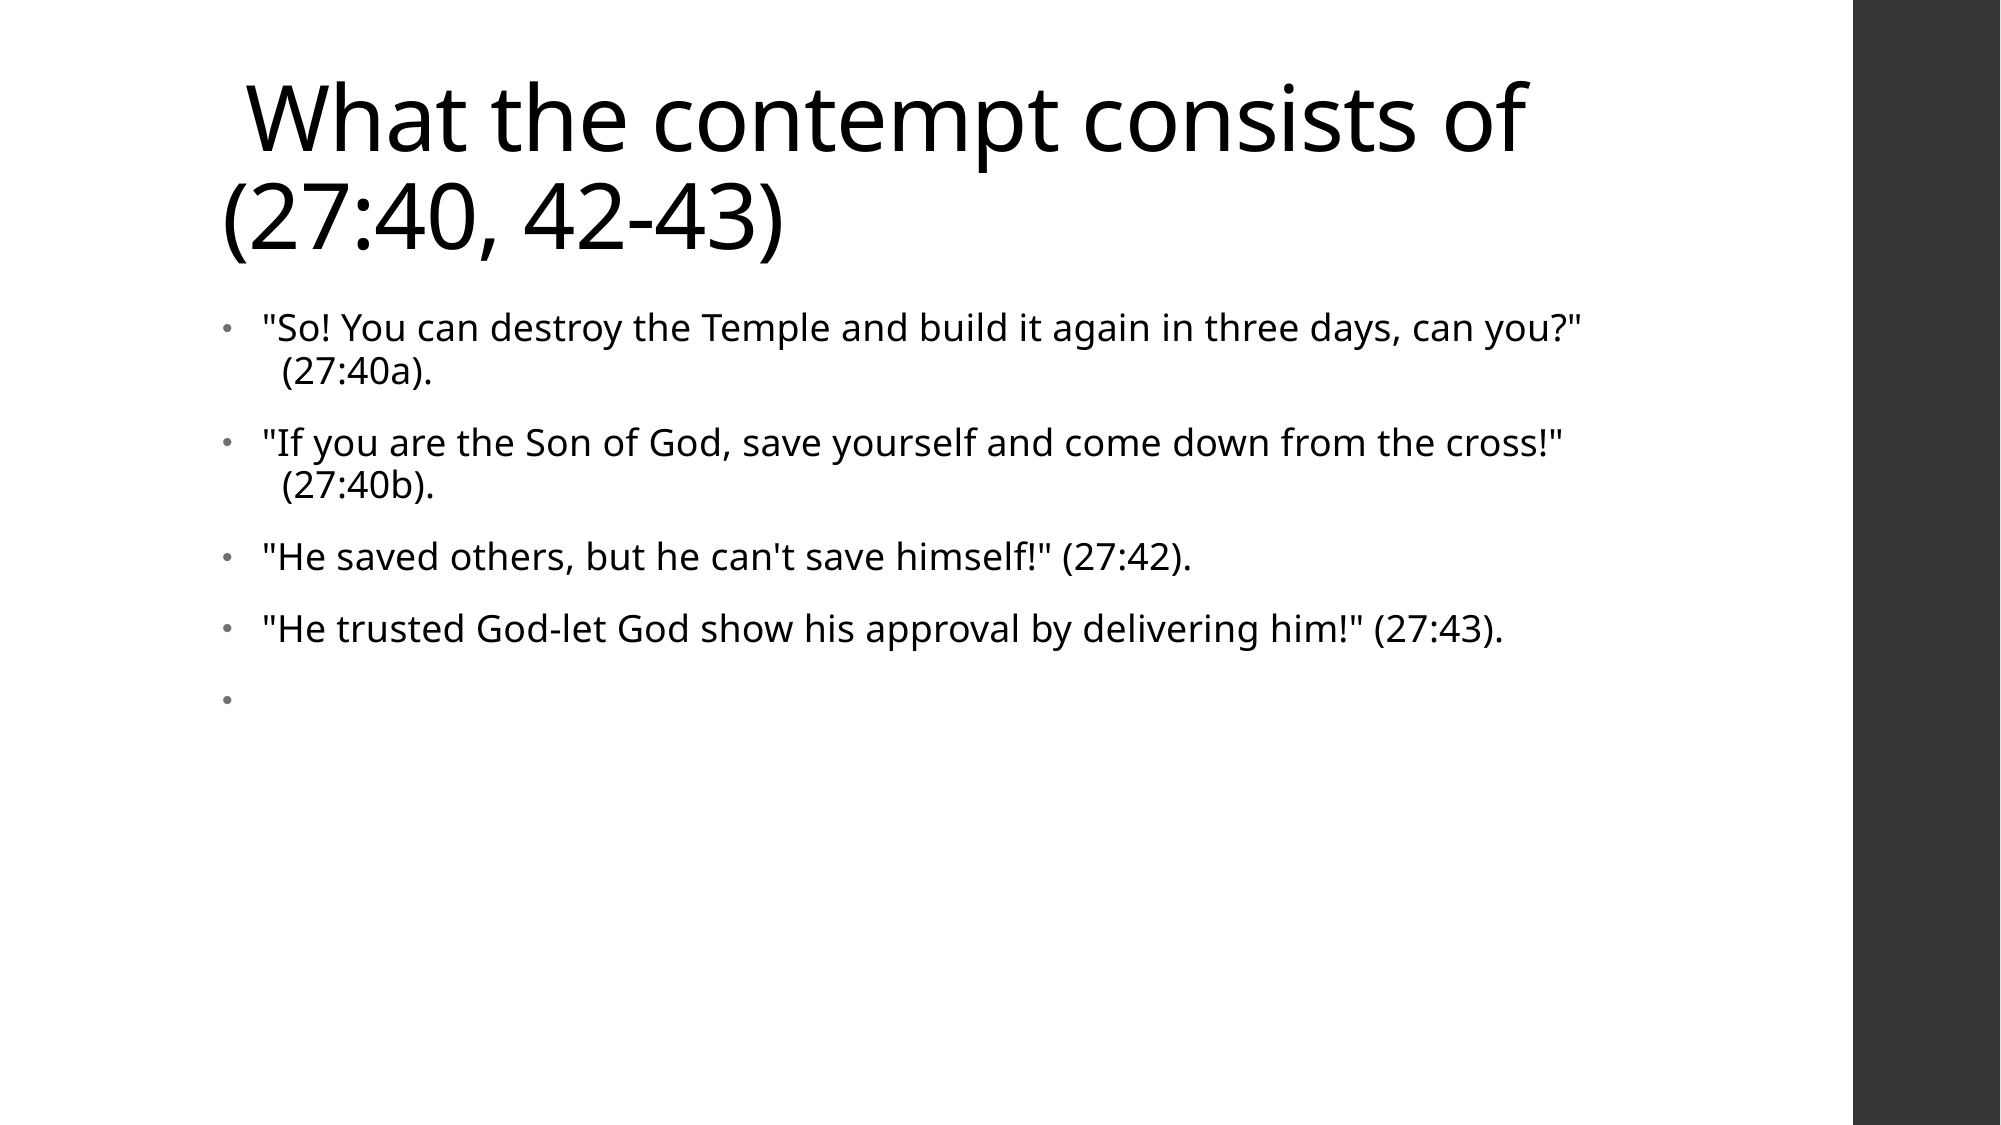

# What the contempt consists of (27:40, 42-43)
 "So! You can destroy the Temple and build it again in three days, can you?" (27:40a).
 "If you are the Son of God, save yourself and come down from the cross!" (27:40b).
 "He saved others, but he can't save himself!" (27:42).
 "He trusted God-let God show his approval by delivering him!" (27:43).